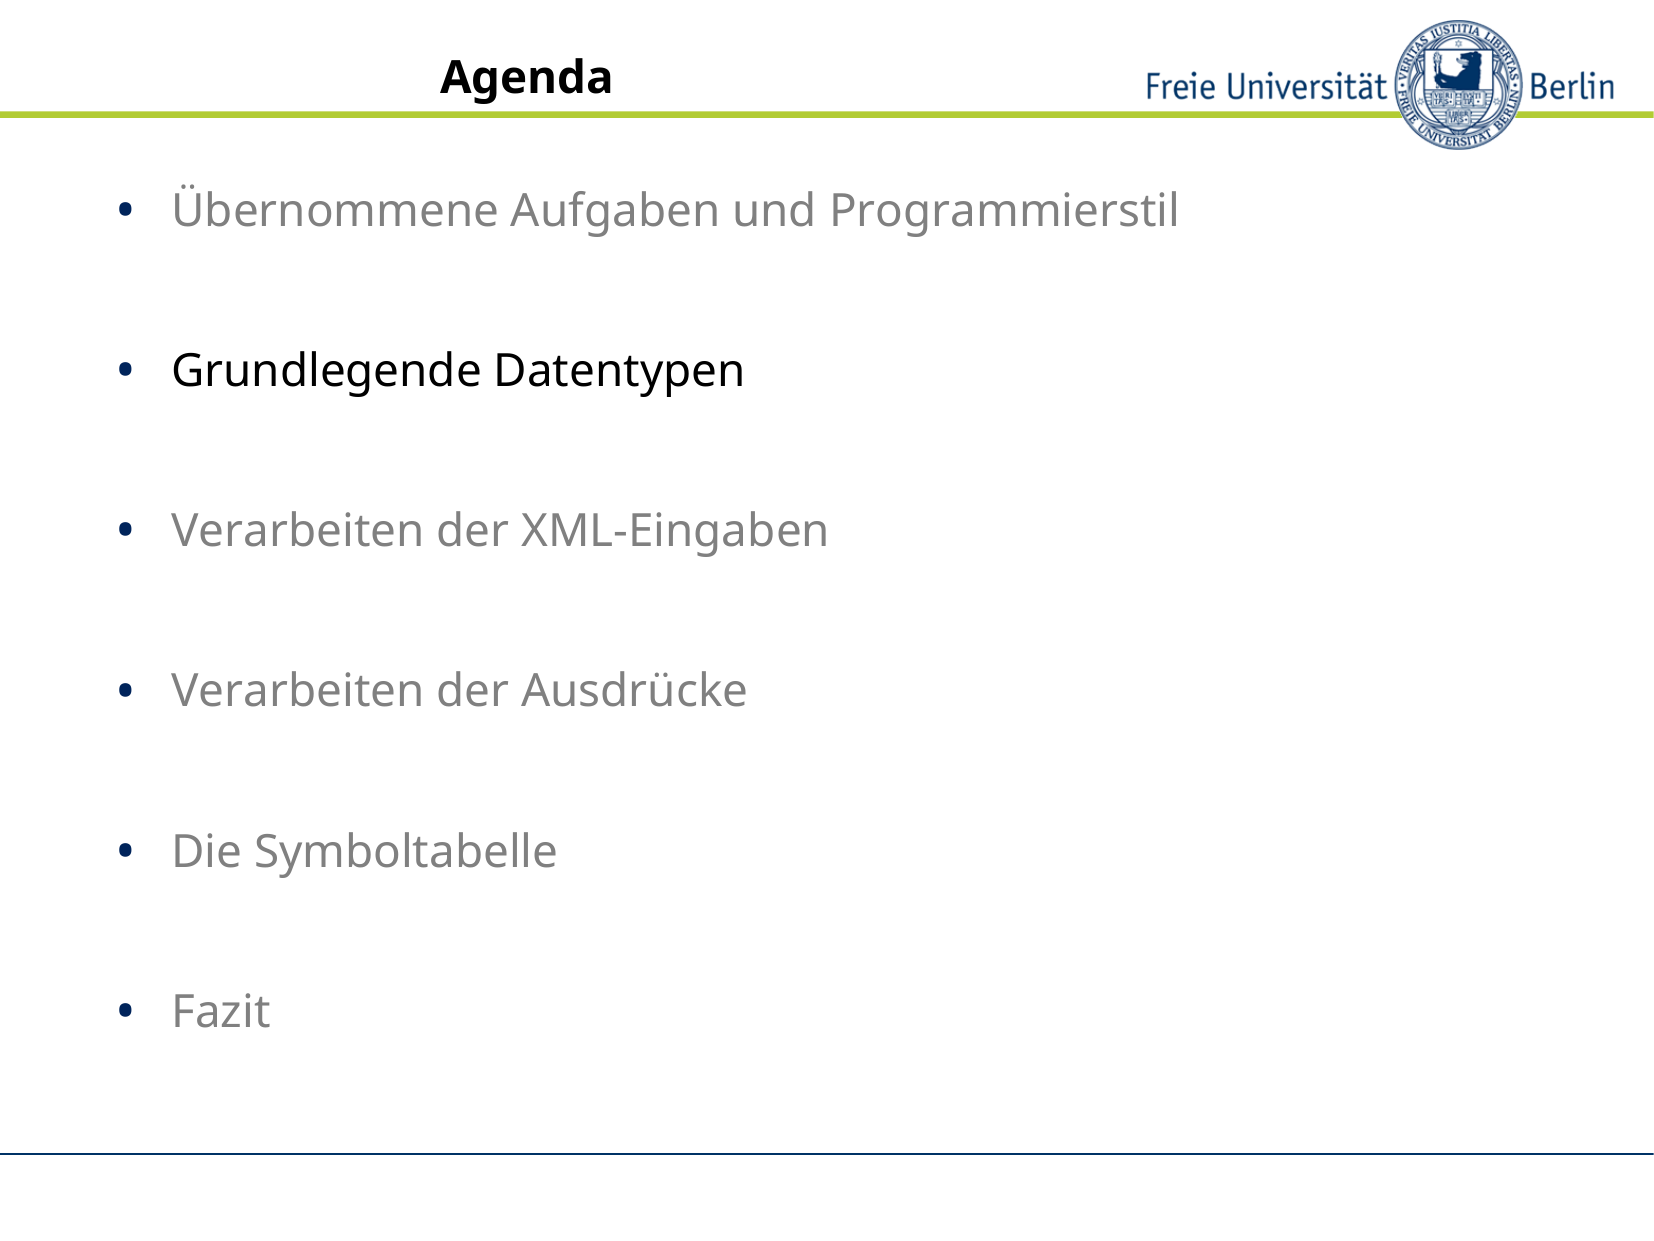

# Agenda
Übernommene Aufgaben und Programmierstil
Grundlegende Datentypen
Verarbeiten der XML-Eingaben
Verarbeiten der Ausdrücke
Die Symboltabelle
Fazit